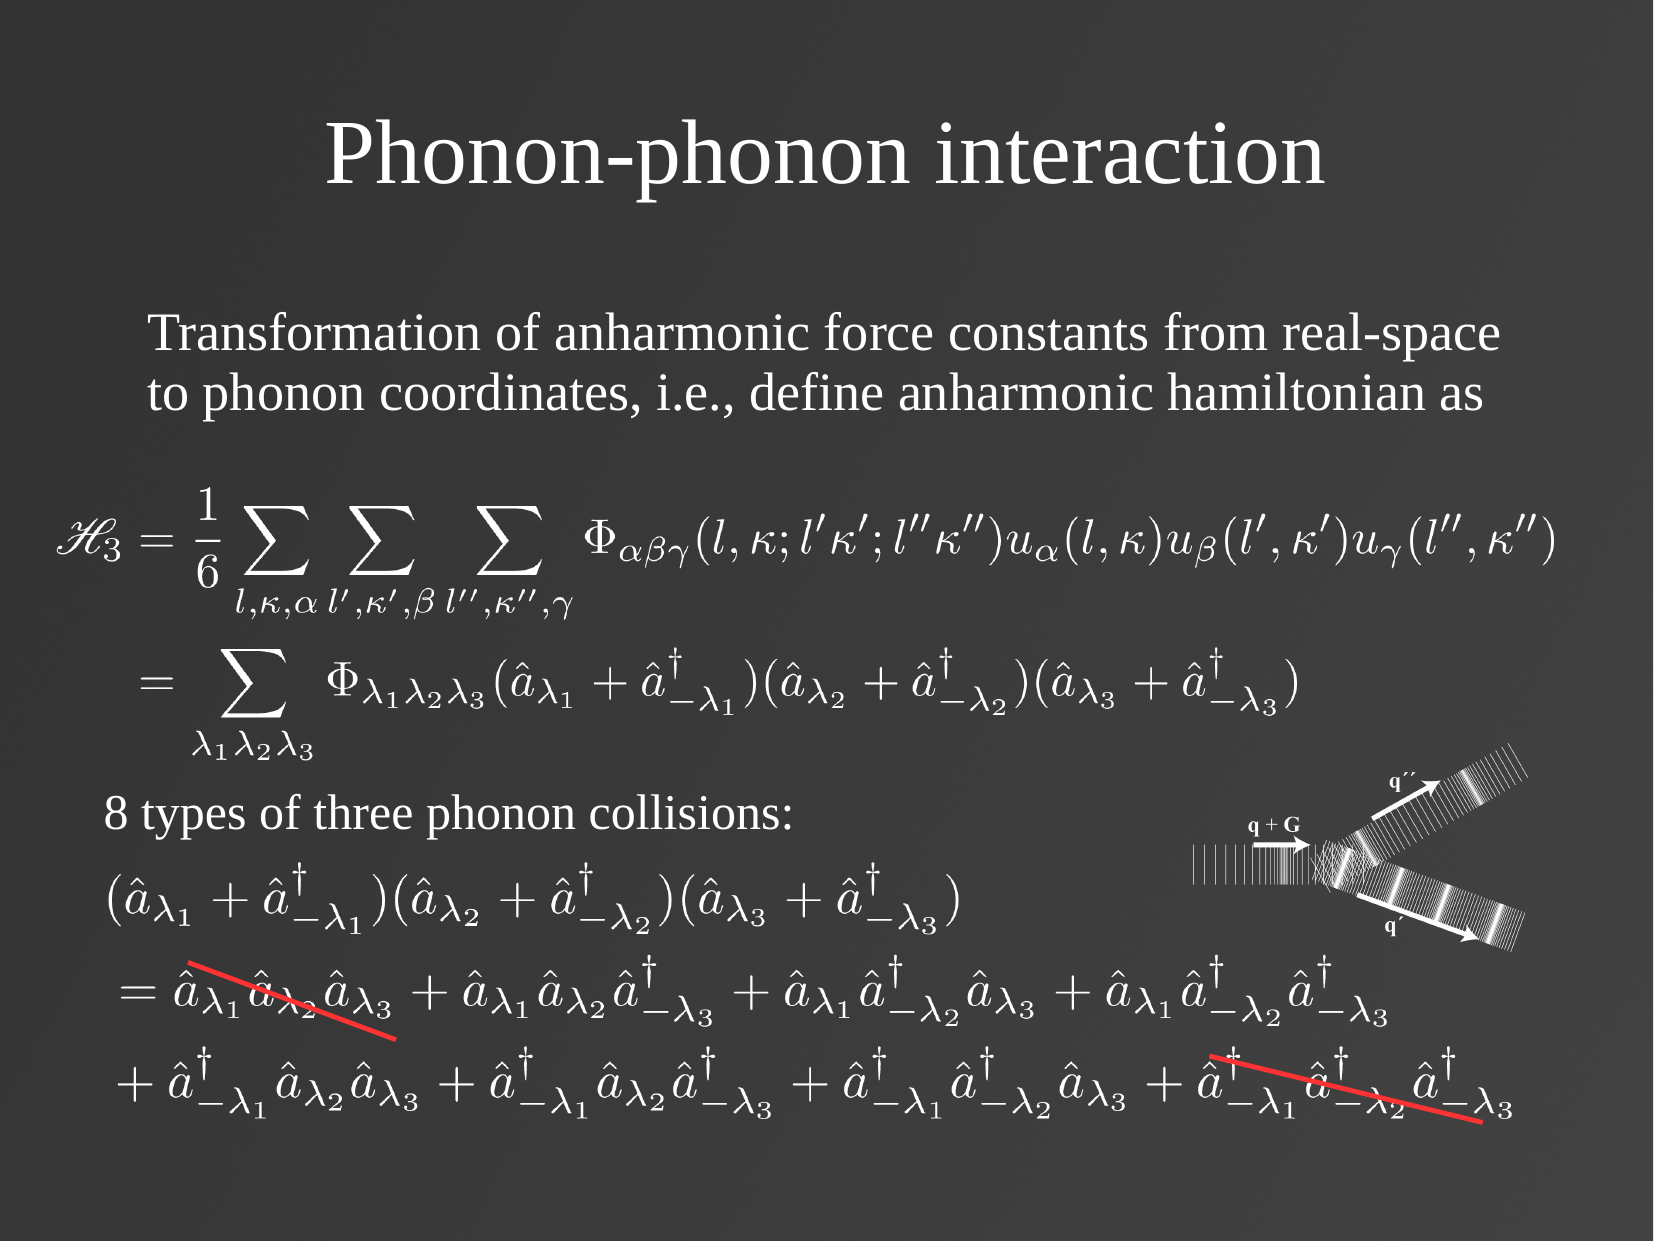

# Phonon-phonon interaction
Transformation of anharmonic force constants from real-space
to phonon coordinates, i.e., define anharmonic hamiltonian as
8 types of three phonon collisions: